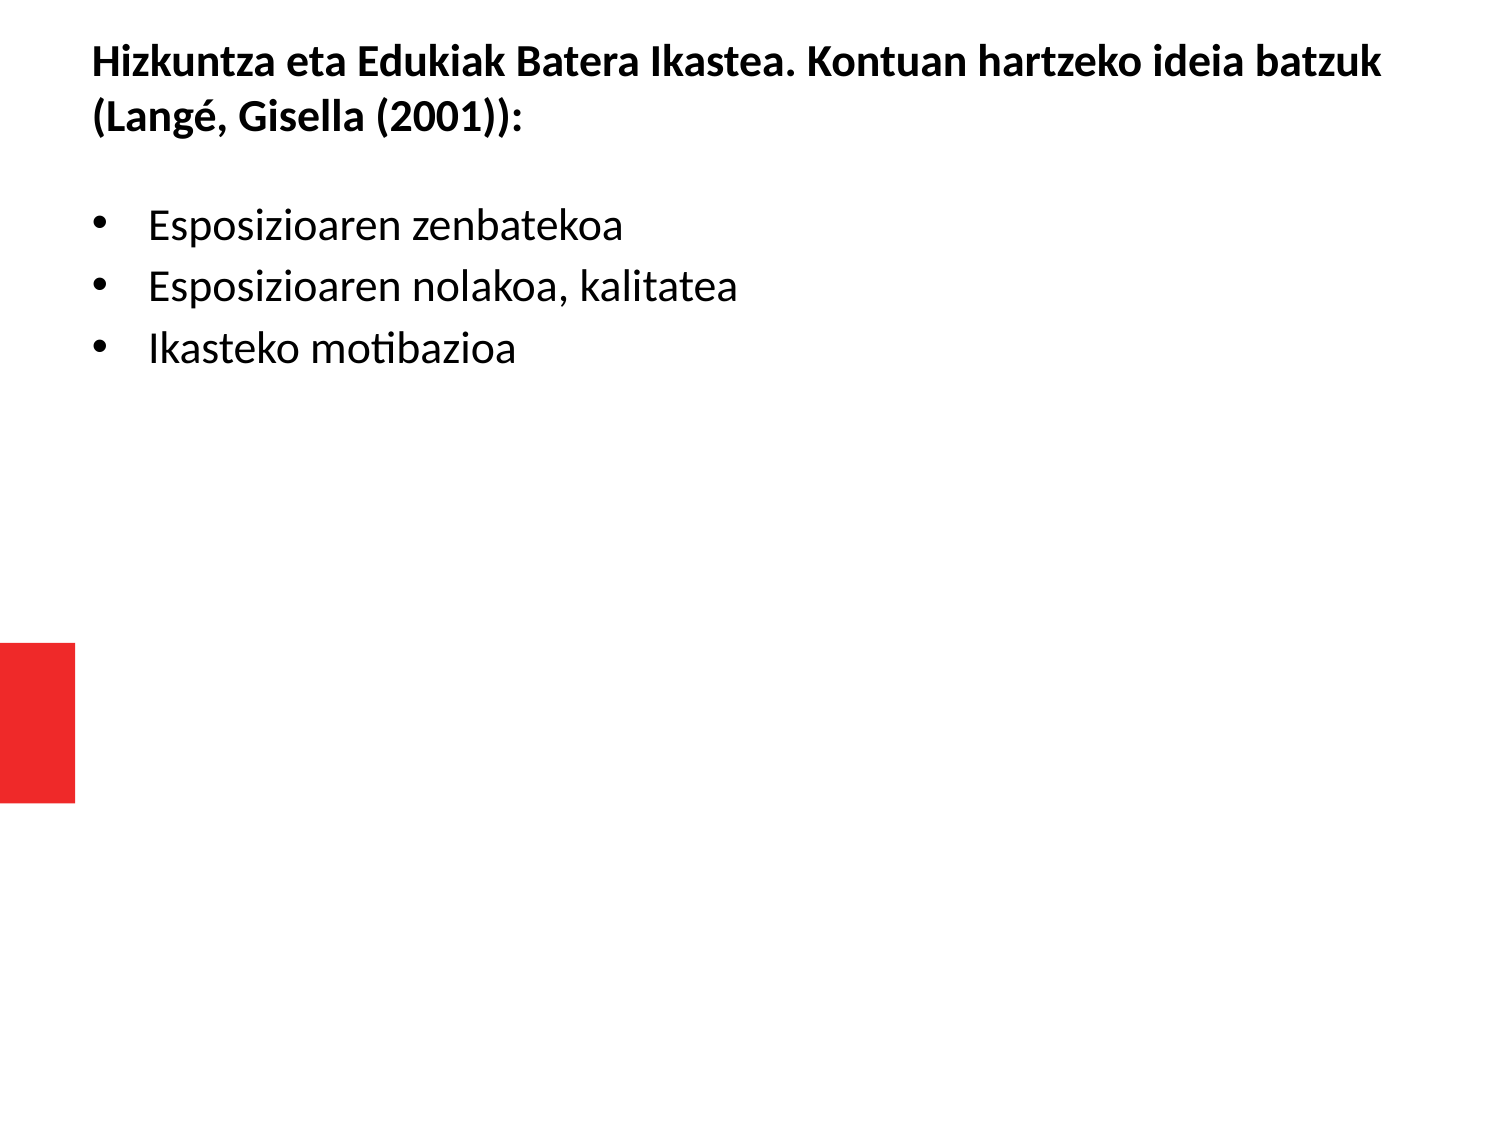

# Hizkuntza eta Edukiak Batera Ikastea. Kontuan hartzeko ideia batzuk (Langé, Gisella (2001)):
Esposizioaren zenbatekoa
Esposizioaren nolakoa, kalitatea
Ikasteko motibazioa